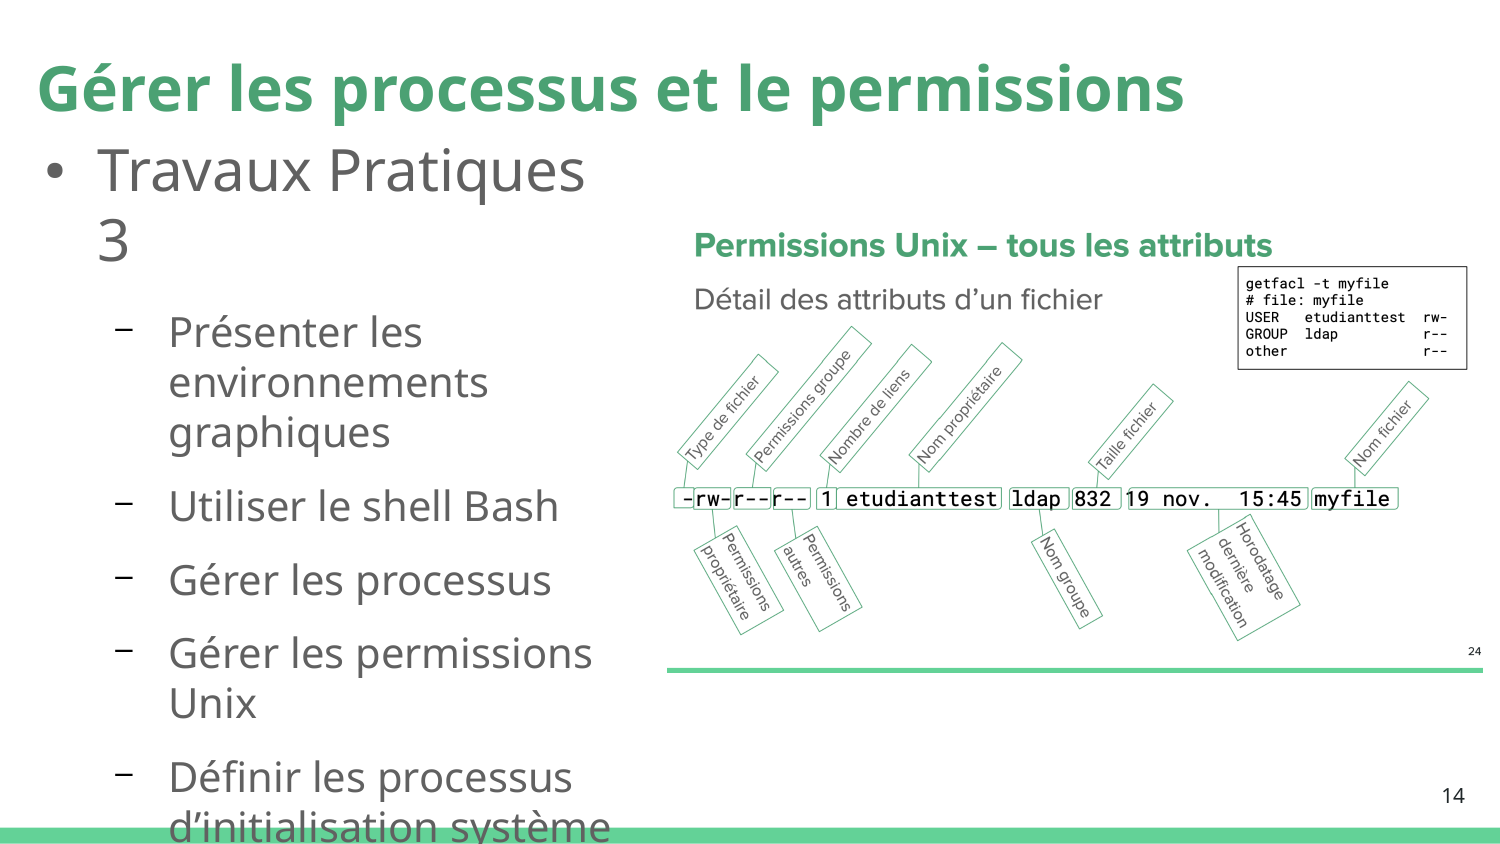

# Gérer les processus et le permissions
Travaux Pratiques 3
Présenter les environnements graphiques
Utiliser le shell Bash
Gérer les processus
Gérer les permissions Unix
Définir les processus d’initialisation système